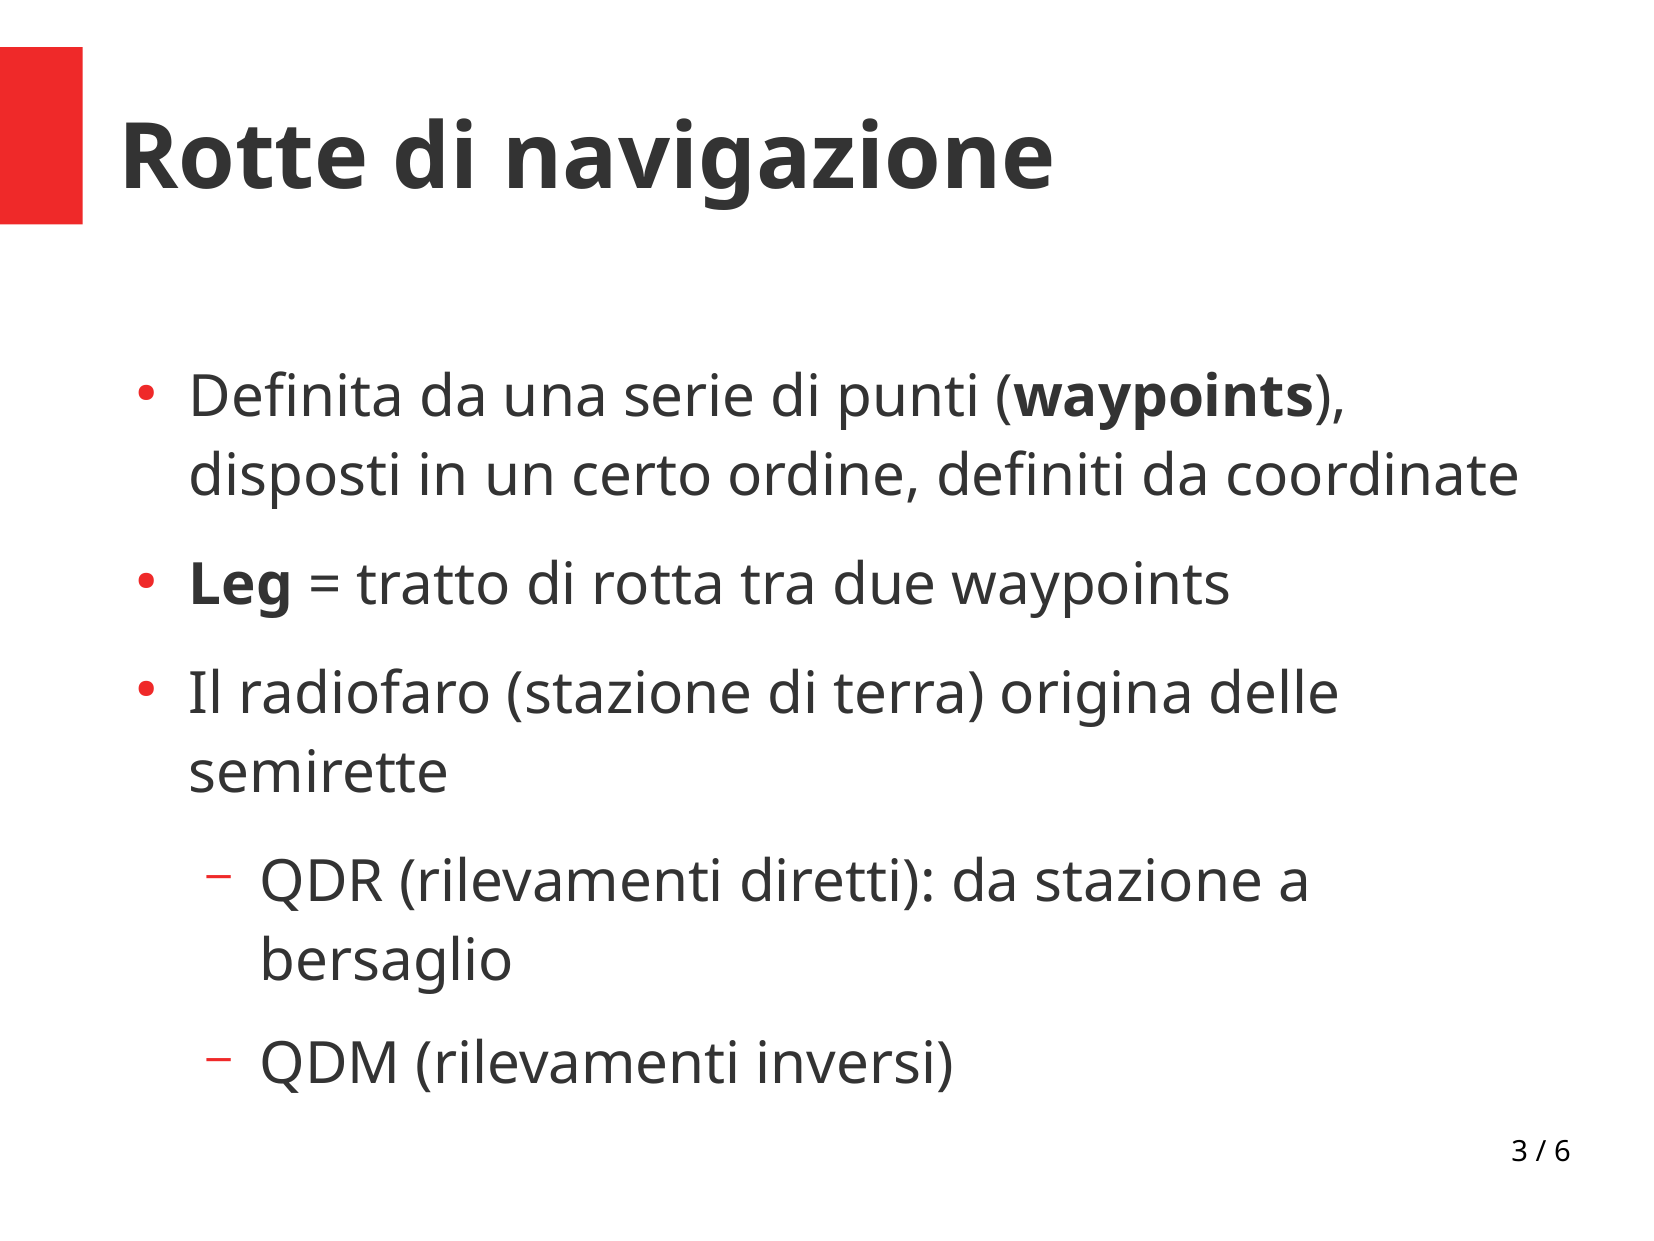

# Rotte di navigazione
Definita da una serie di punti (waypoints), disposti in un certo ordine, definiti da coordinate
Leg = tratto di rotta tra due waypoints
Il radiofaro (stazione di terra) origina delle semirette
QDR (rilevamenti diretti): da stazione a bersaglio
QDM (rilevamenti inversi)
3